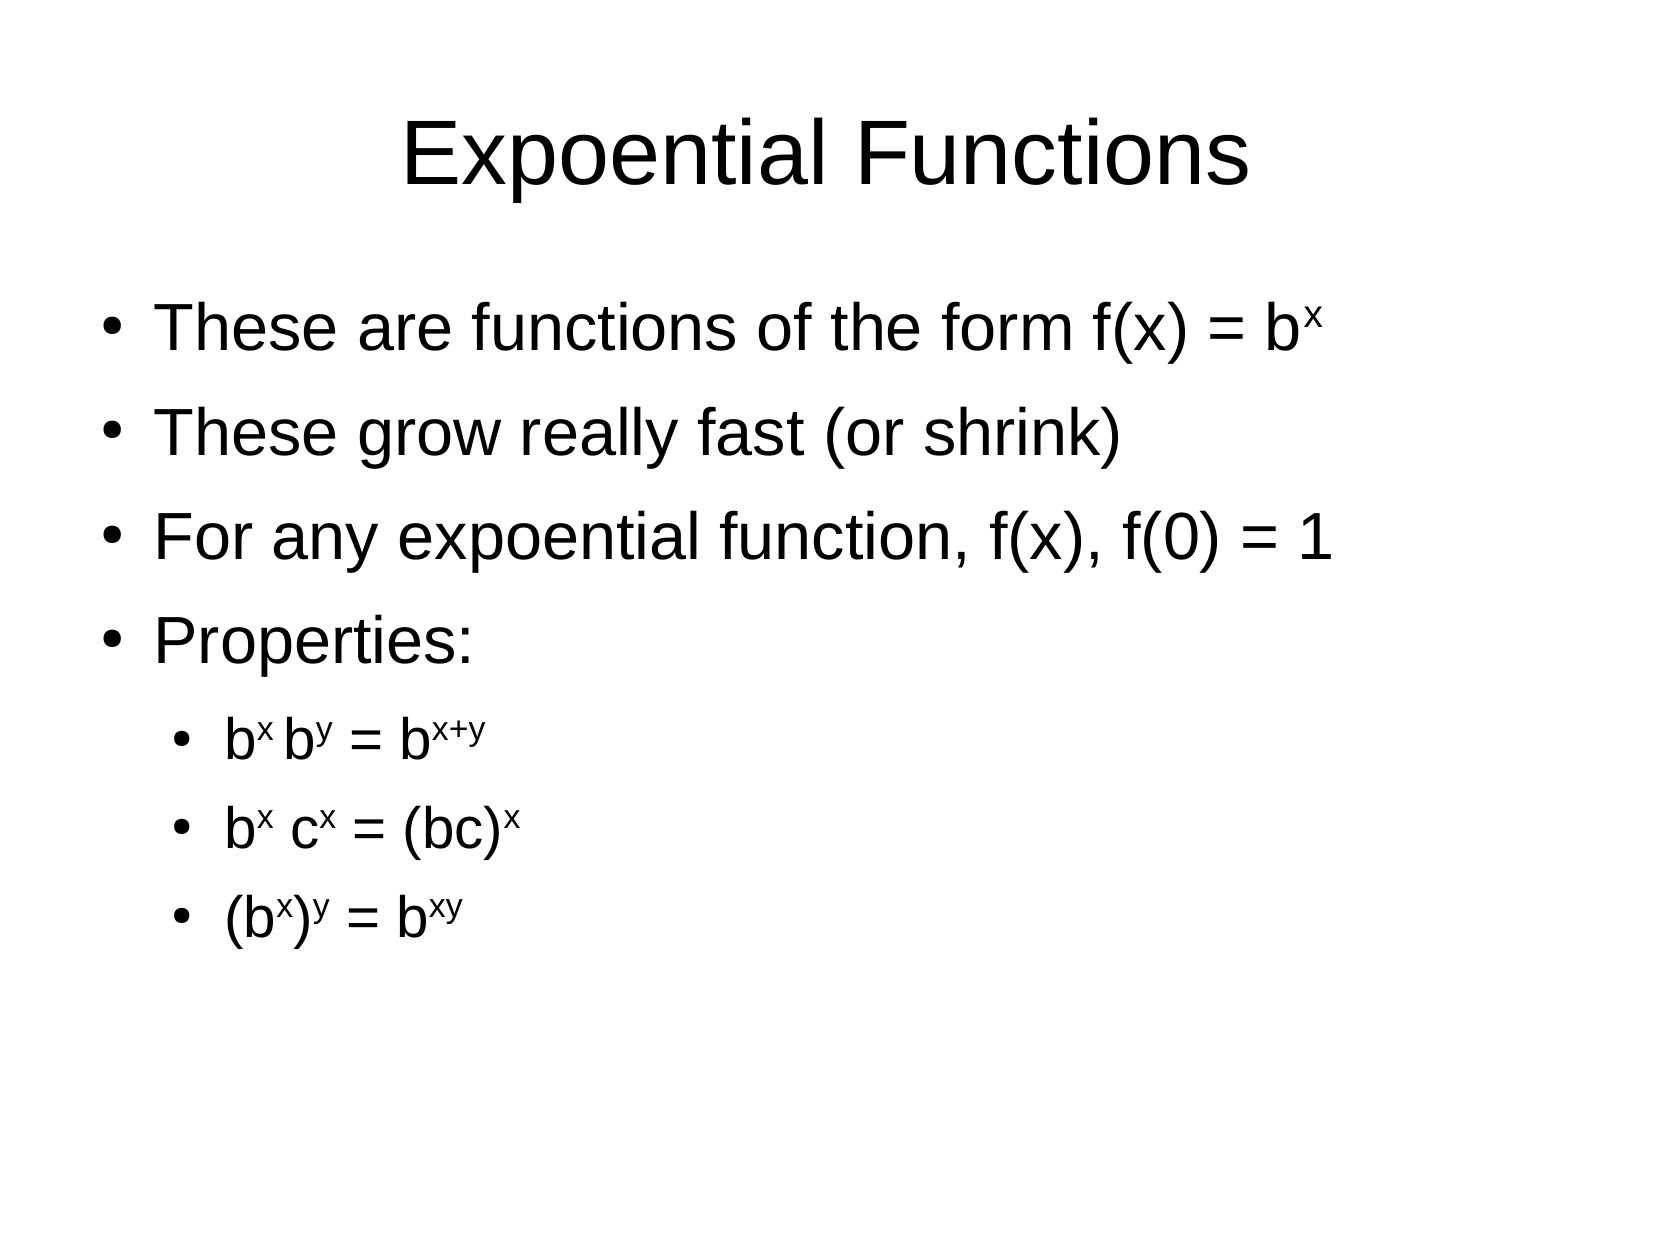

# Expoential Functions
These are functions of the form f(x) = bx
These grow really fast (or shrink)
For any expoential function, f(x), f(0) = 1
Properties:
bx by = bx+y
bx cx = (bc)x
(bx)y = bxy